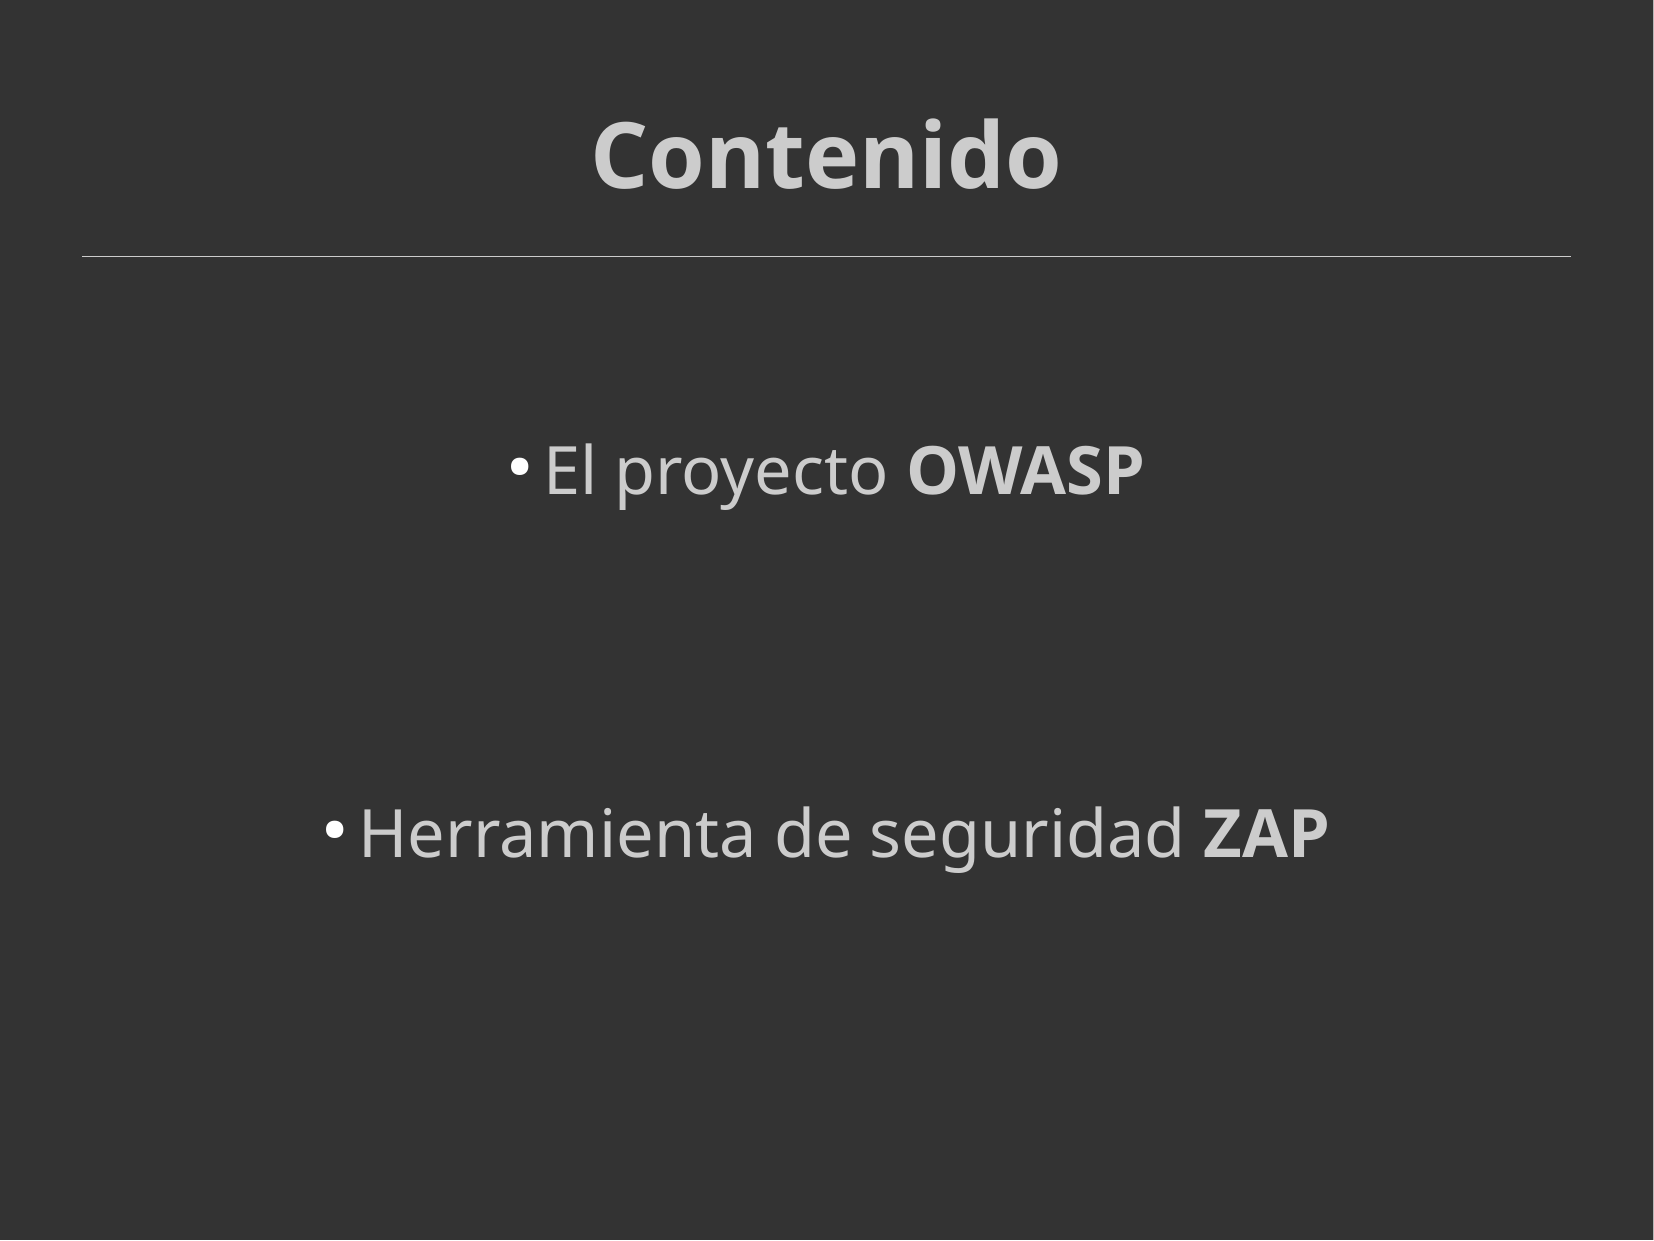

# Contenido
El proyecto OWASP
Herramienta de seguridad ZAP